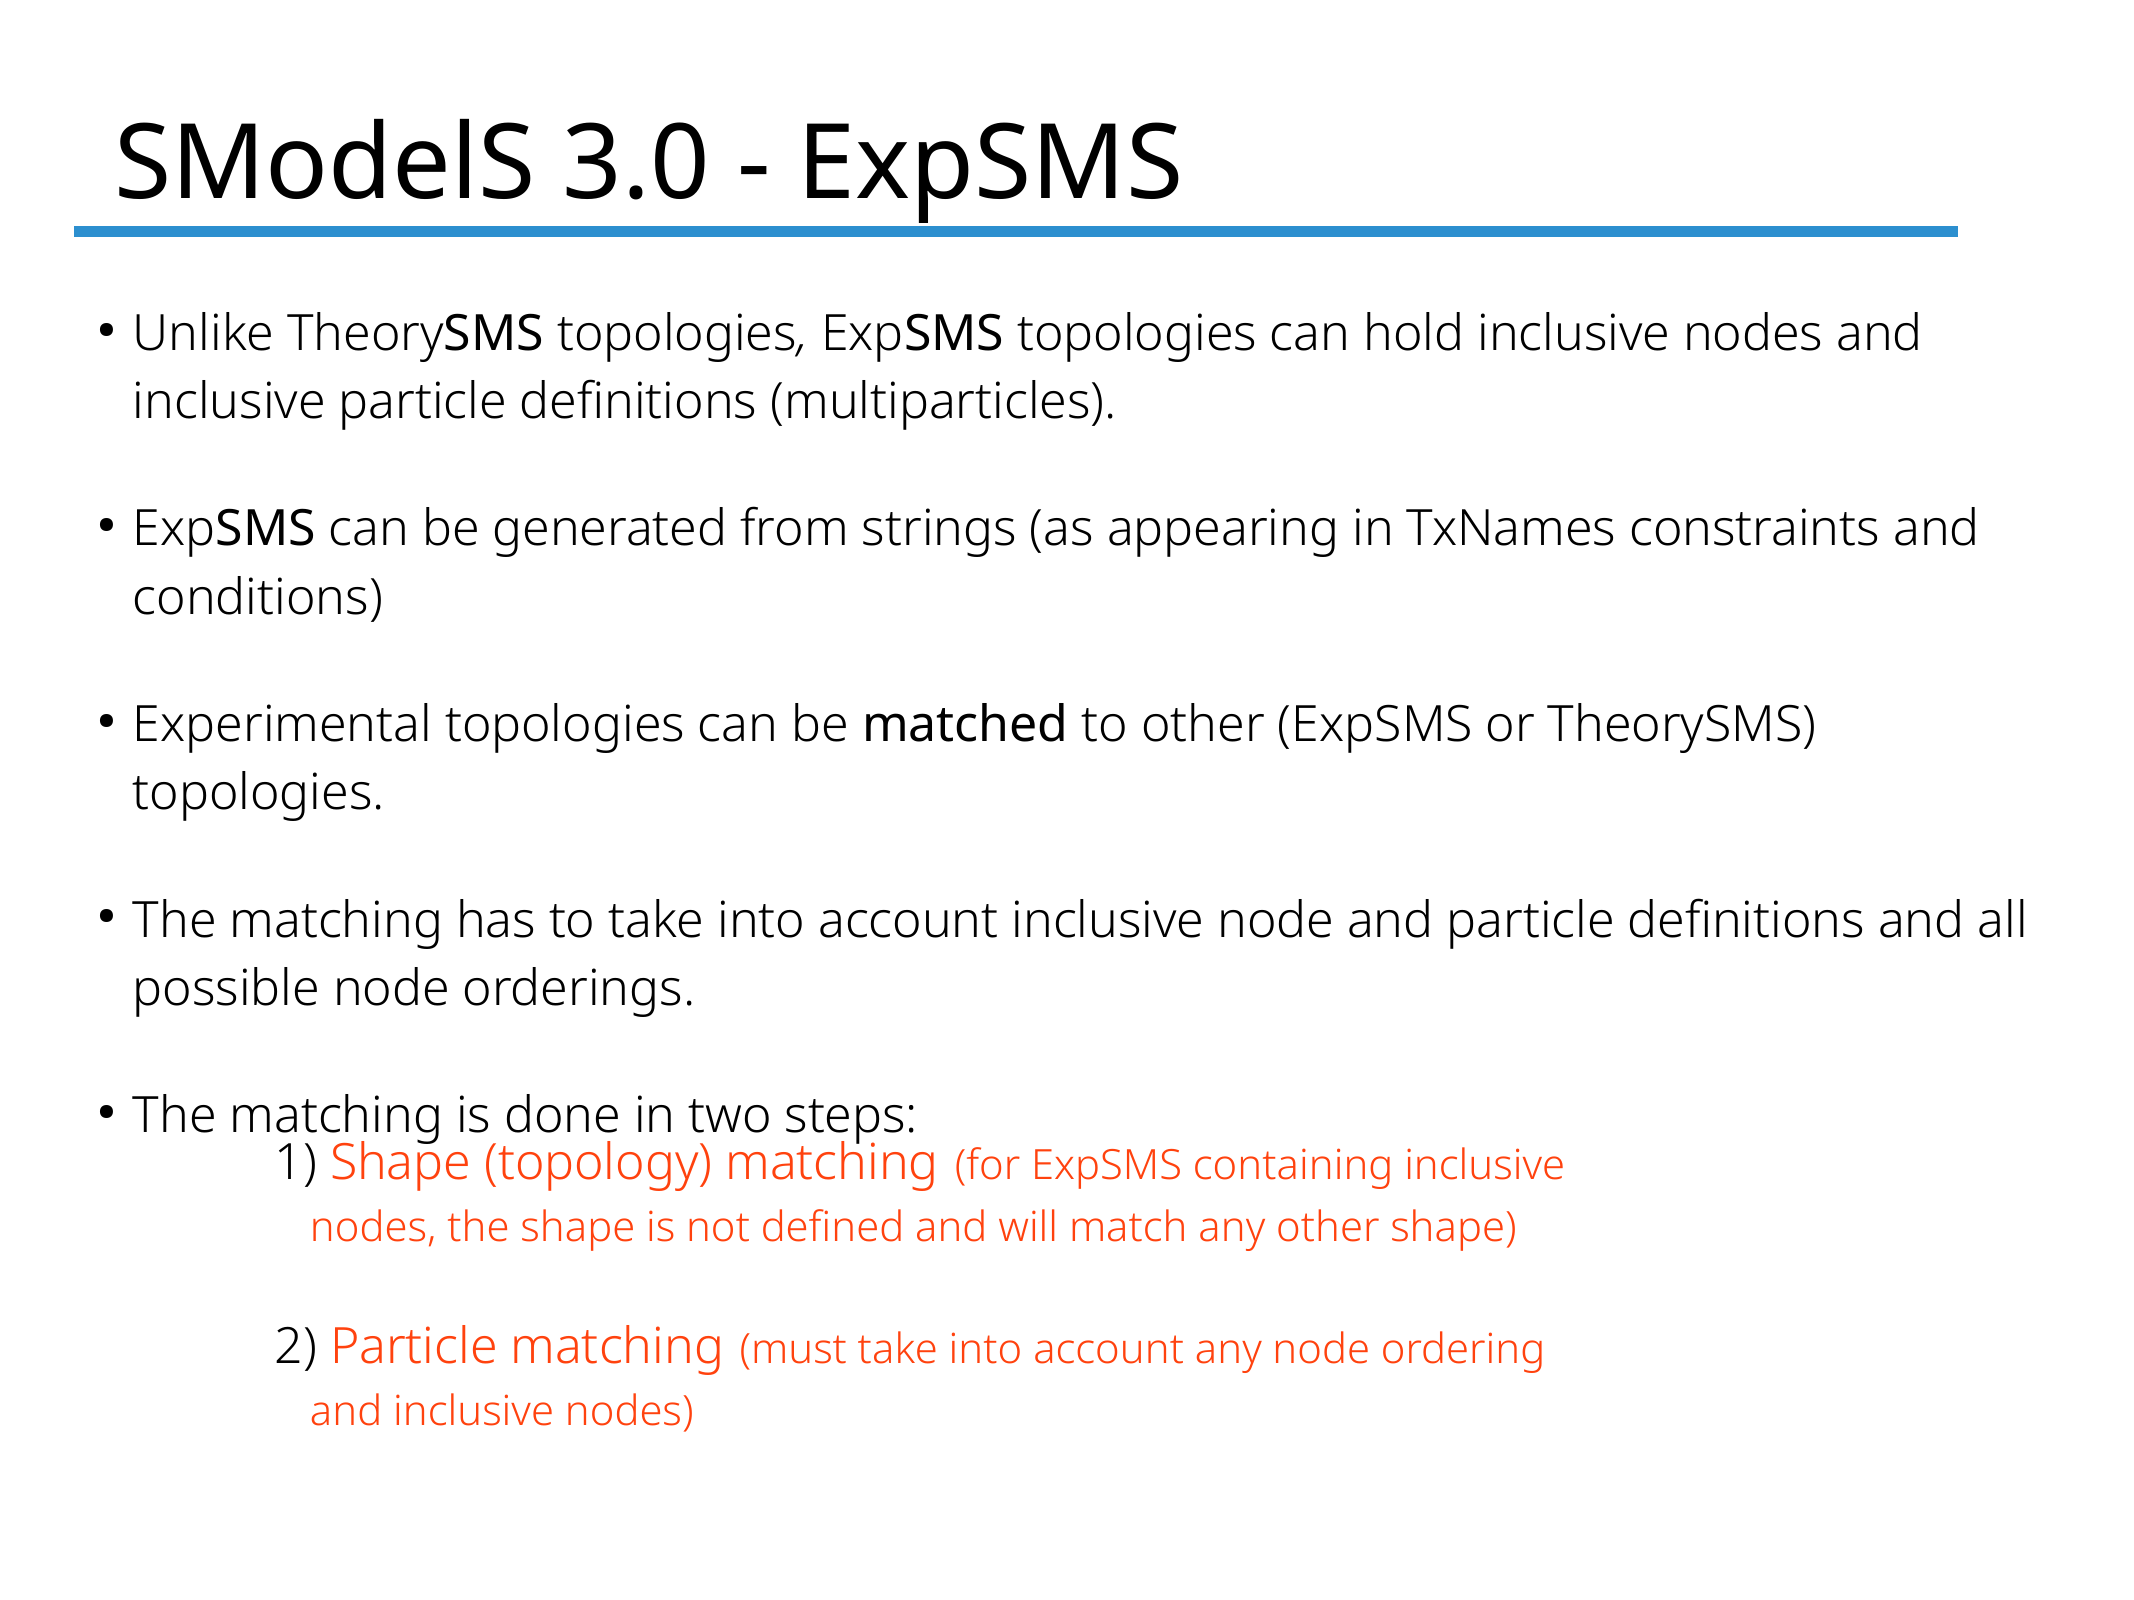

SModelS 3.0 - ExpSMS
Unlike TheorySMS topologies, ExpSMS topologies can hold inclusive nodes and inclusive particle definitions (multiparticles).
ExpSMS can be generated from strings (as appearing in TxNames constraints and conditions)
Experimental topologies can be matched to other (ExpSMS or TheorySMS) topologies.
The matching has to take into account inclusive node and particle definitions and all possible node orderings.
The matching is done in two steps:
 Shape (topology) matching (for ExpSMS containing inclusive nodes, the shape is not defined and will match any other shape)
 Particle matching (must take into account any node ordering and inclusive nodes)